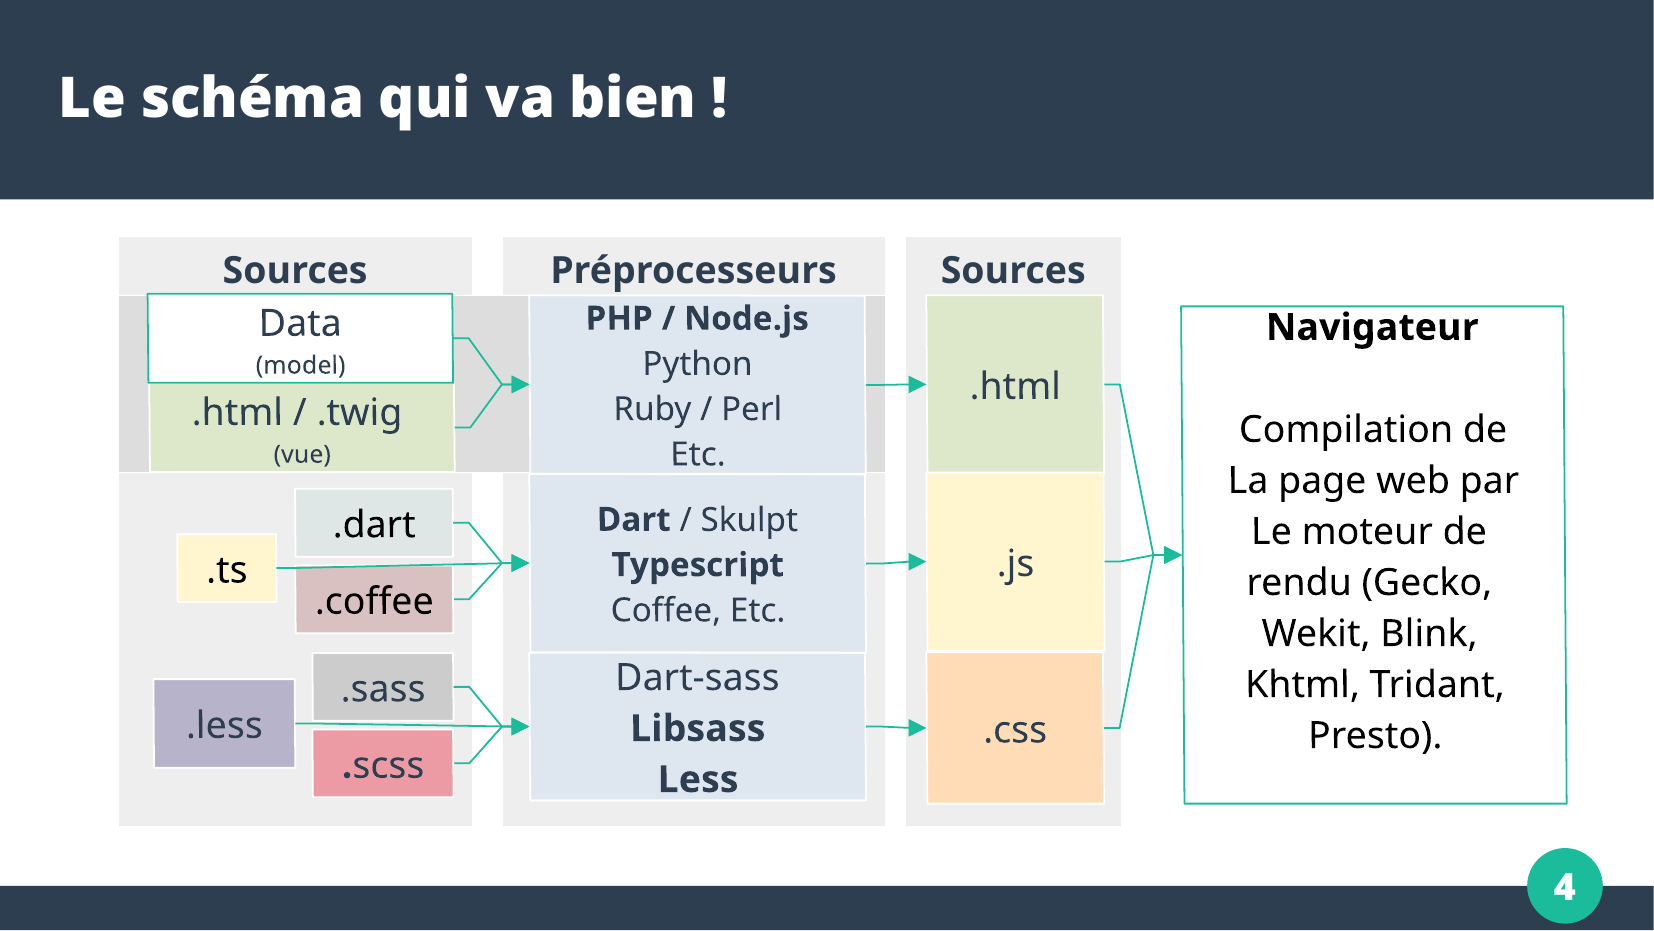

# Le schéma qui va bien !
Sources
Préprocesseurs
Sources
Data
(model)
.html
PHP / Node.js
Python
Ruby / Perl
Etc.
Navigateur
Compilation de
La page web par
Le moteur de
rendu (Gecko,
Wekit, Blink,
Khtml, Tridant,
Presto).
.html / .twig
(vue)
.js
Dart / Skulpt
Typescript
Coffee, Etc.
.dart
.ts
.coffee
.css
Dart-sass
Libsass
Less
.sass
.less
.scss